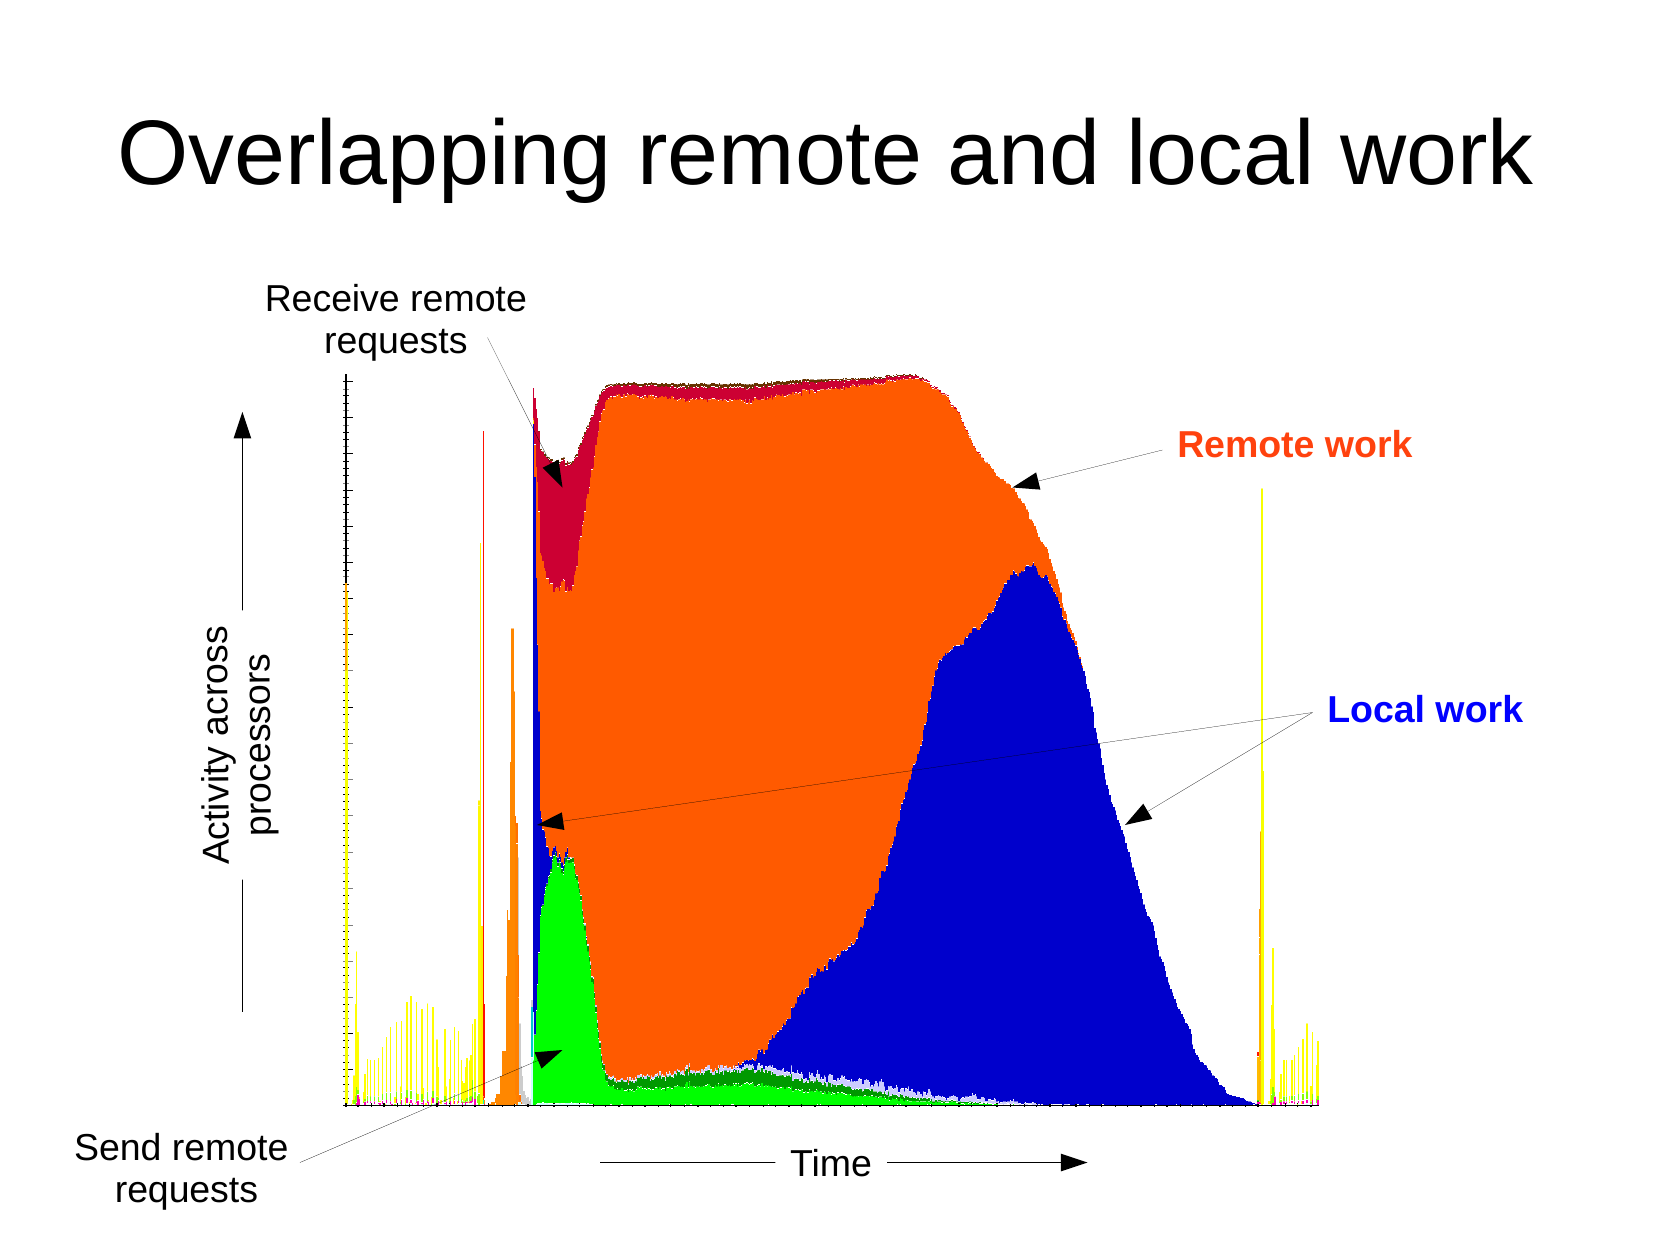

# Overlapping remote and local work
Receive remote
requests
Remote work
Local work
Activity across
processors
Send remote
requests
Time